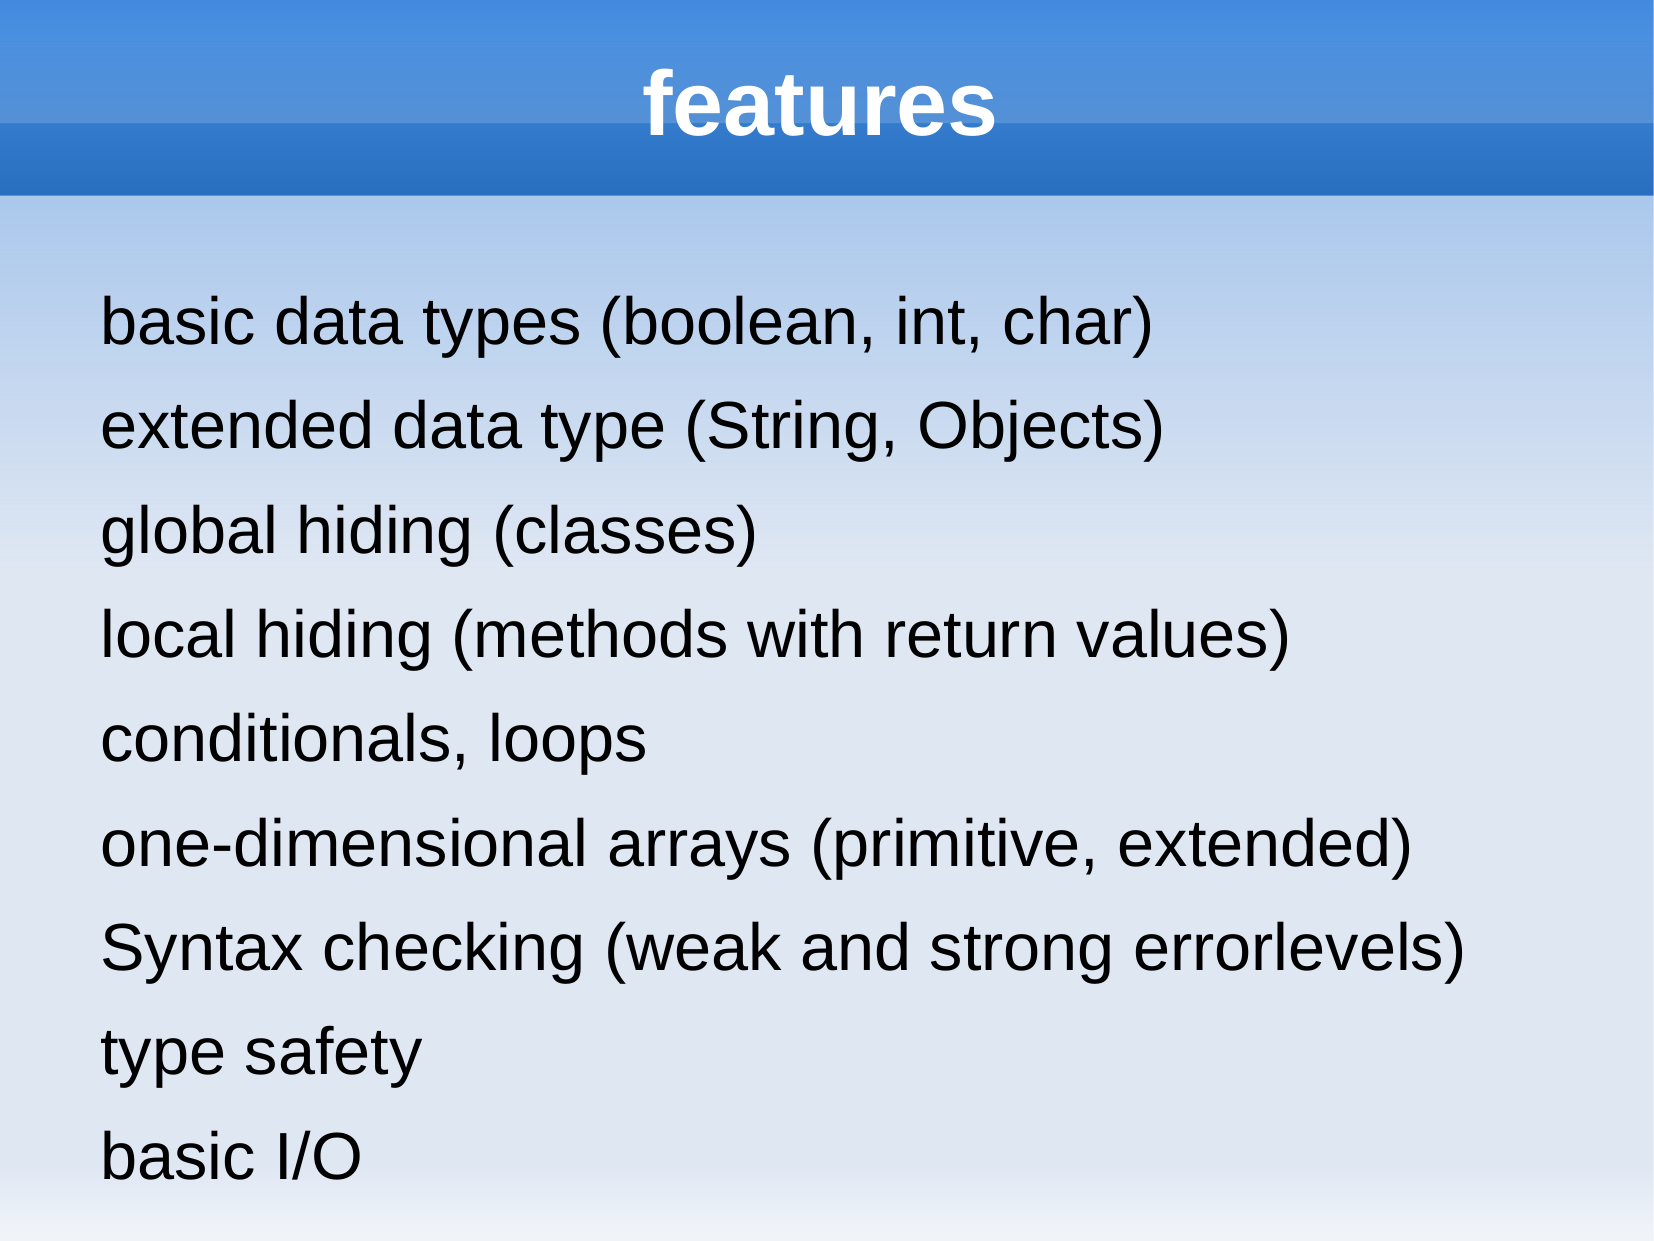

# features
basic data types (boolean, int, char)
extended data type (String, Objects)
global hiding (classes)
local hiding (methods with return values)
conditionals, loops
one-dimensional arrays (primitive, extended)
Syntax checking (weak and strong errorlevels)
type safety
basic I/O